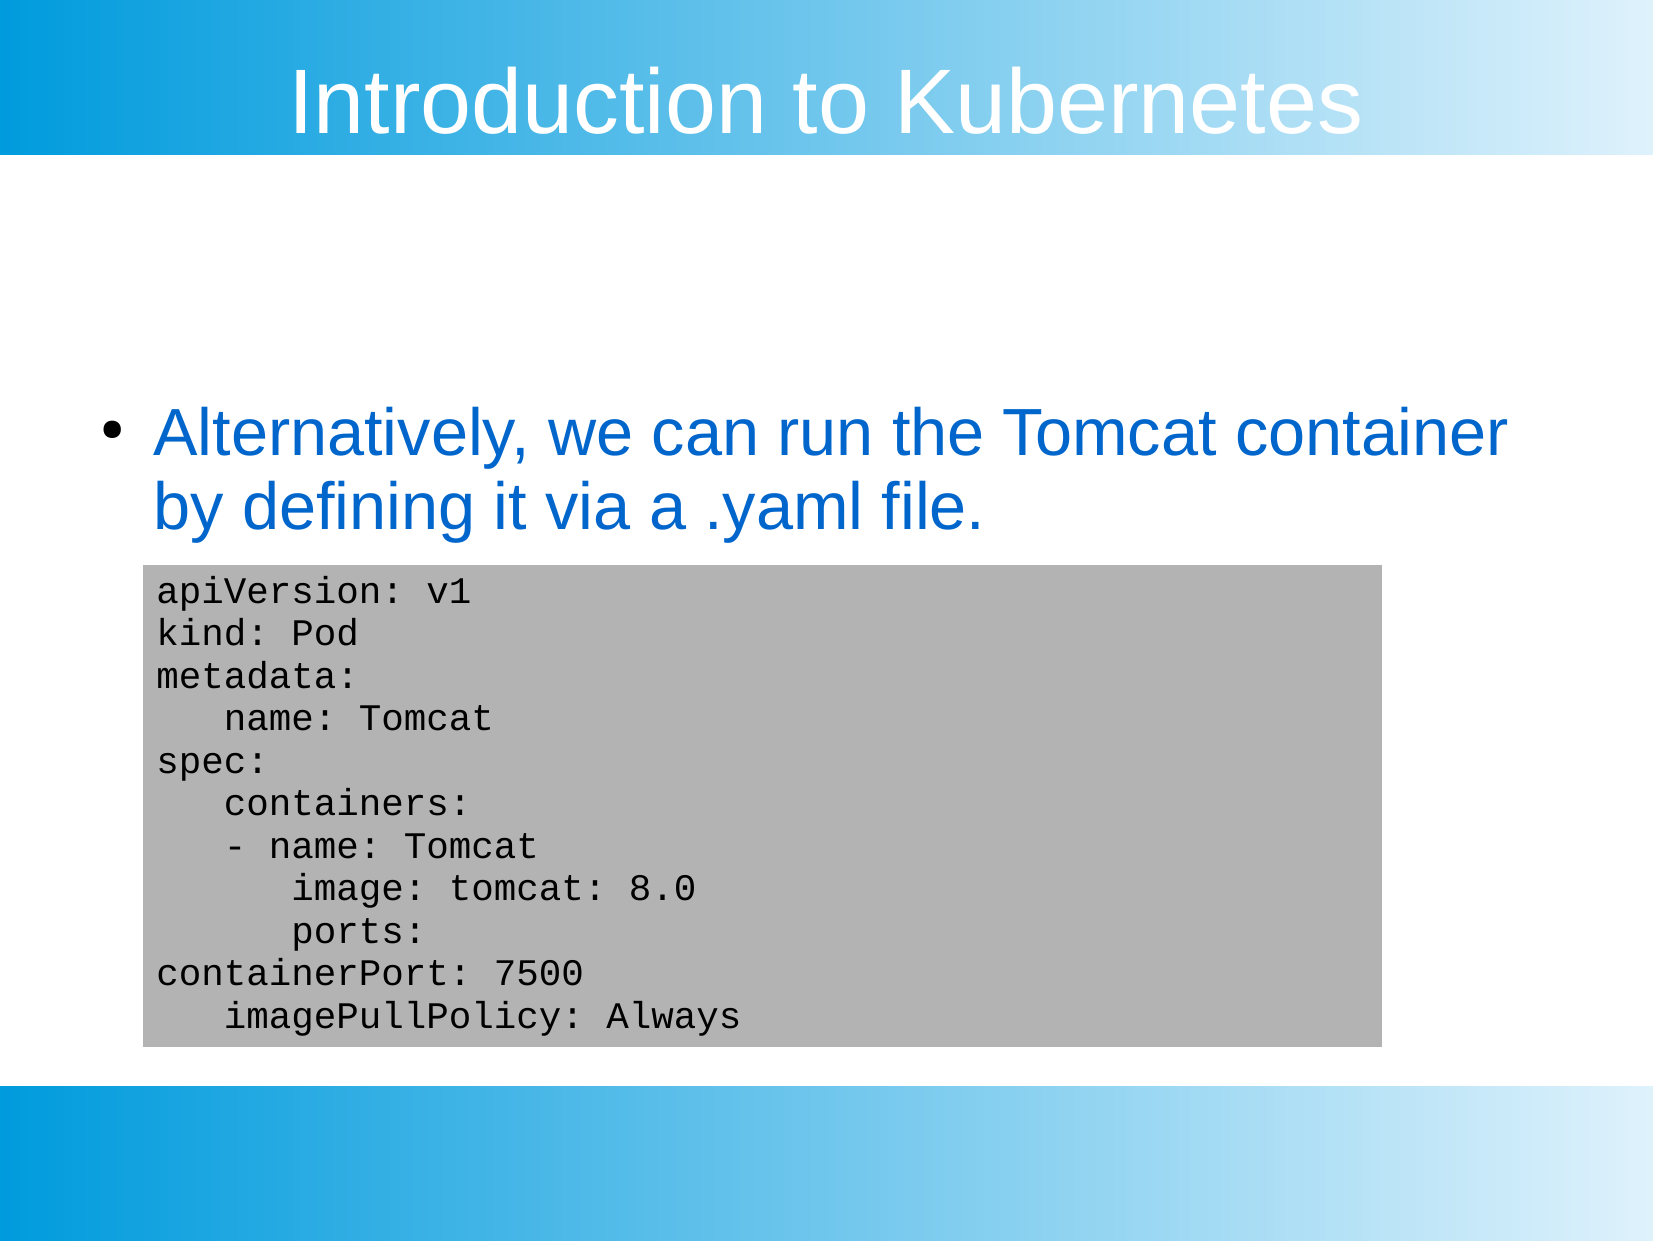

# Introduction to Kubernetes
Alternatively, we can run the Tomcat container by defining it via a .yaml file.
| apiVersion: v1 kind: Pod metadata: name: Tomcat spec: containers: - name: Tomcat image: tomcat: 8.0 ports: containerPort: 7500 imagePullPolicy: Always |
| --- |